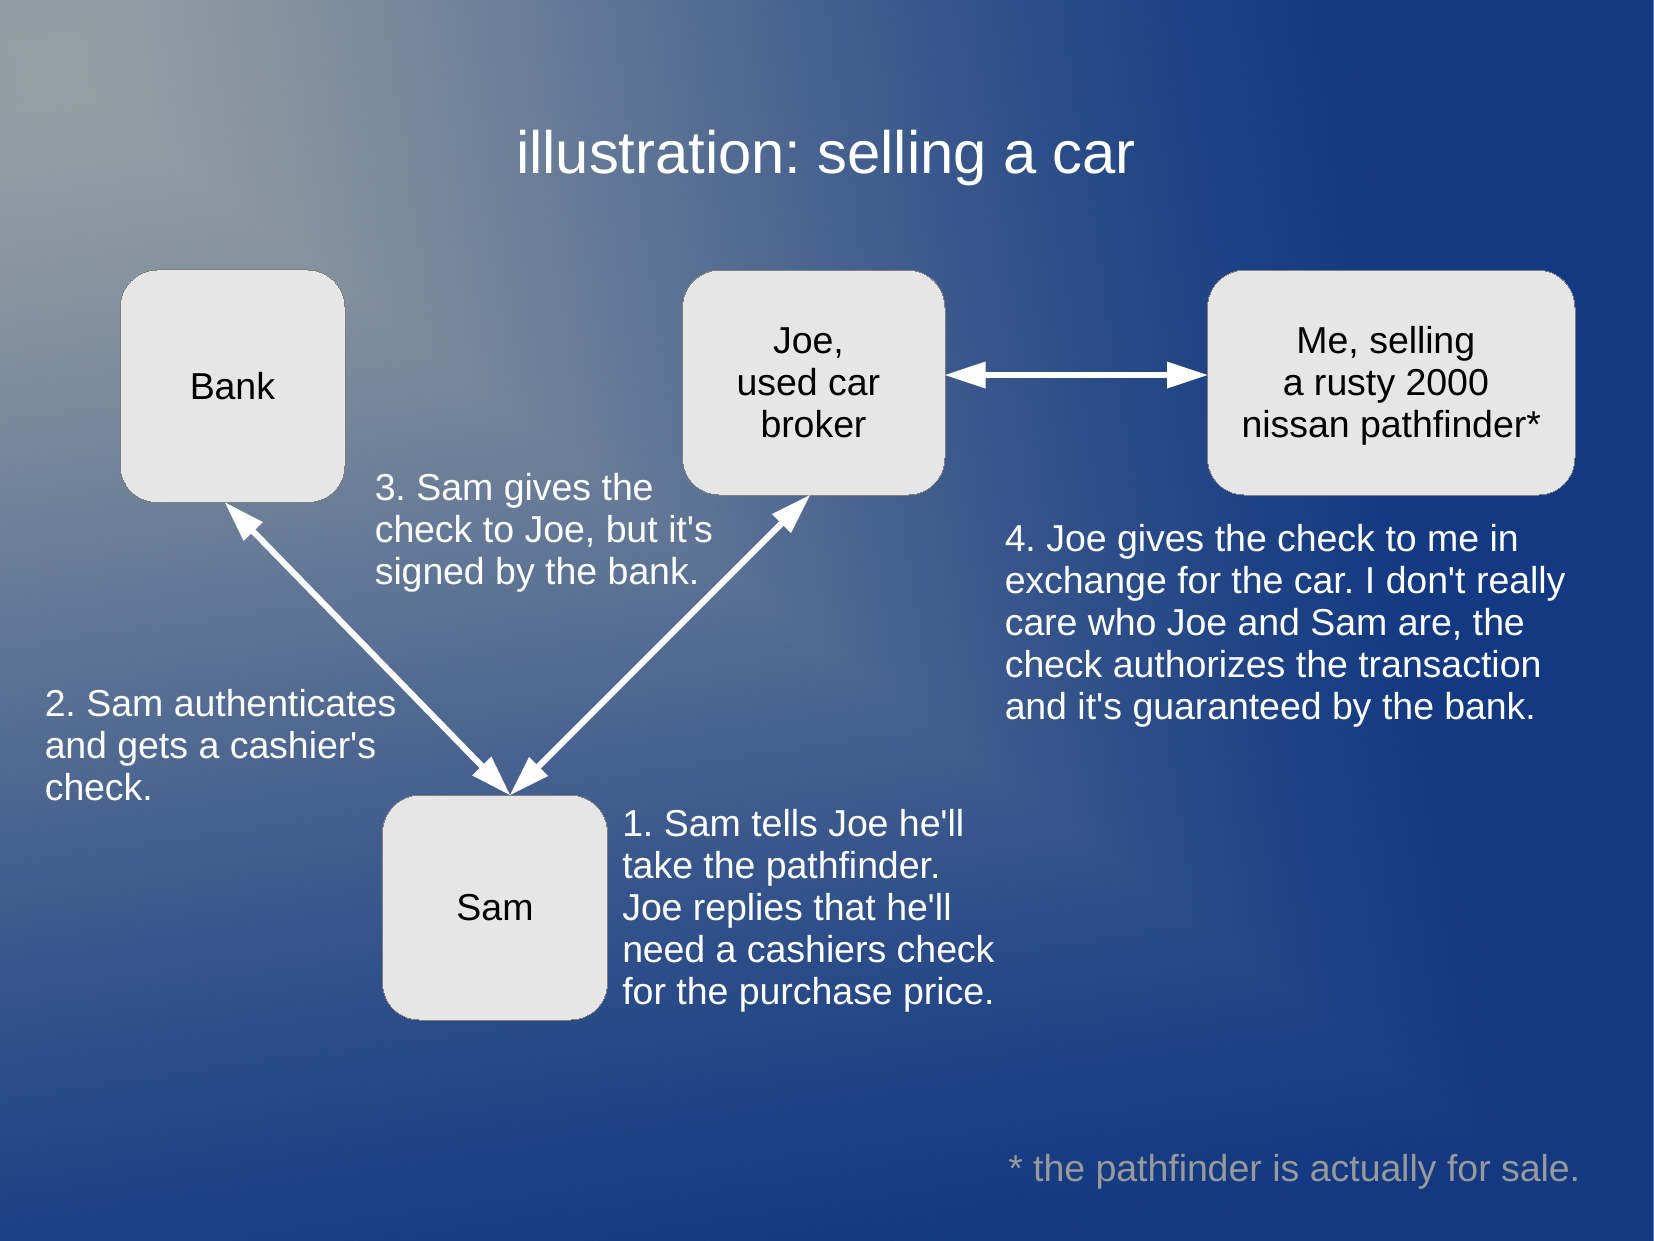

# illustration: selling a car
Bank
Joe,
used car
broker
Me, selling
a rusty 2000
nissan pathfinder*
3. Sam gives the check to Joe, but it's
signed by the bank.
4. Joe gives the check to me in
exchange for the car. I don't really care who Joe and Sam are, the check authorizes the transaction
and it's guaranteed by the bank.
2. Sam authenticates and gets a cashier's check.
Sam
1. Sam tells Joe he'll
take the pathfinder.
Joe replies that he'll
need a cashiers check
for the purchase price.
* the pathfinder is actually for sale.